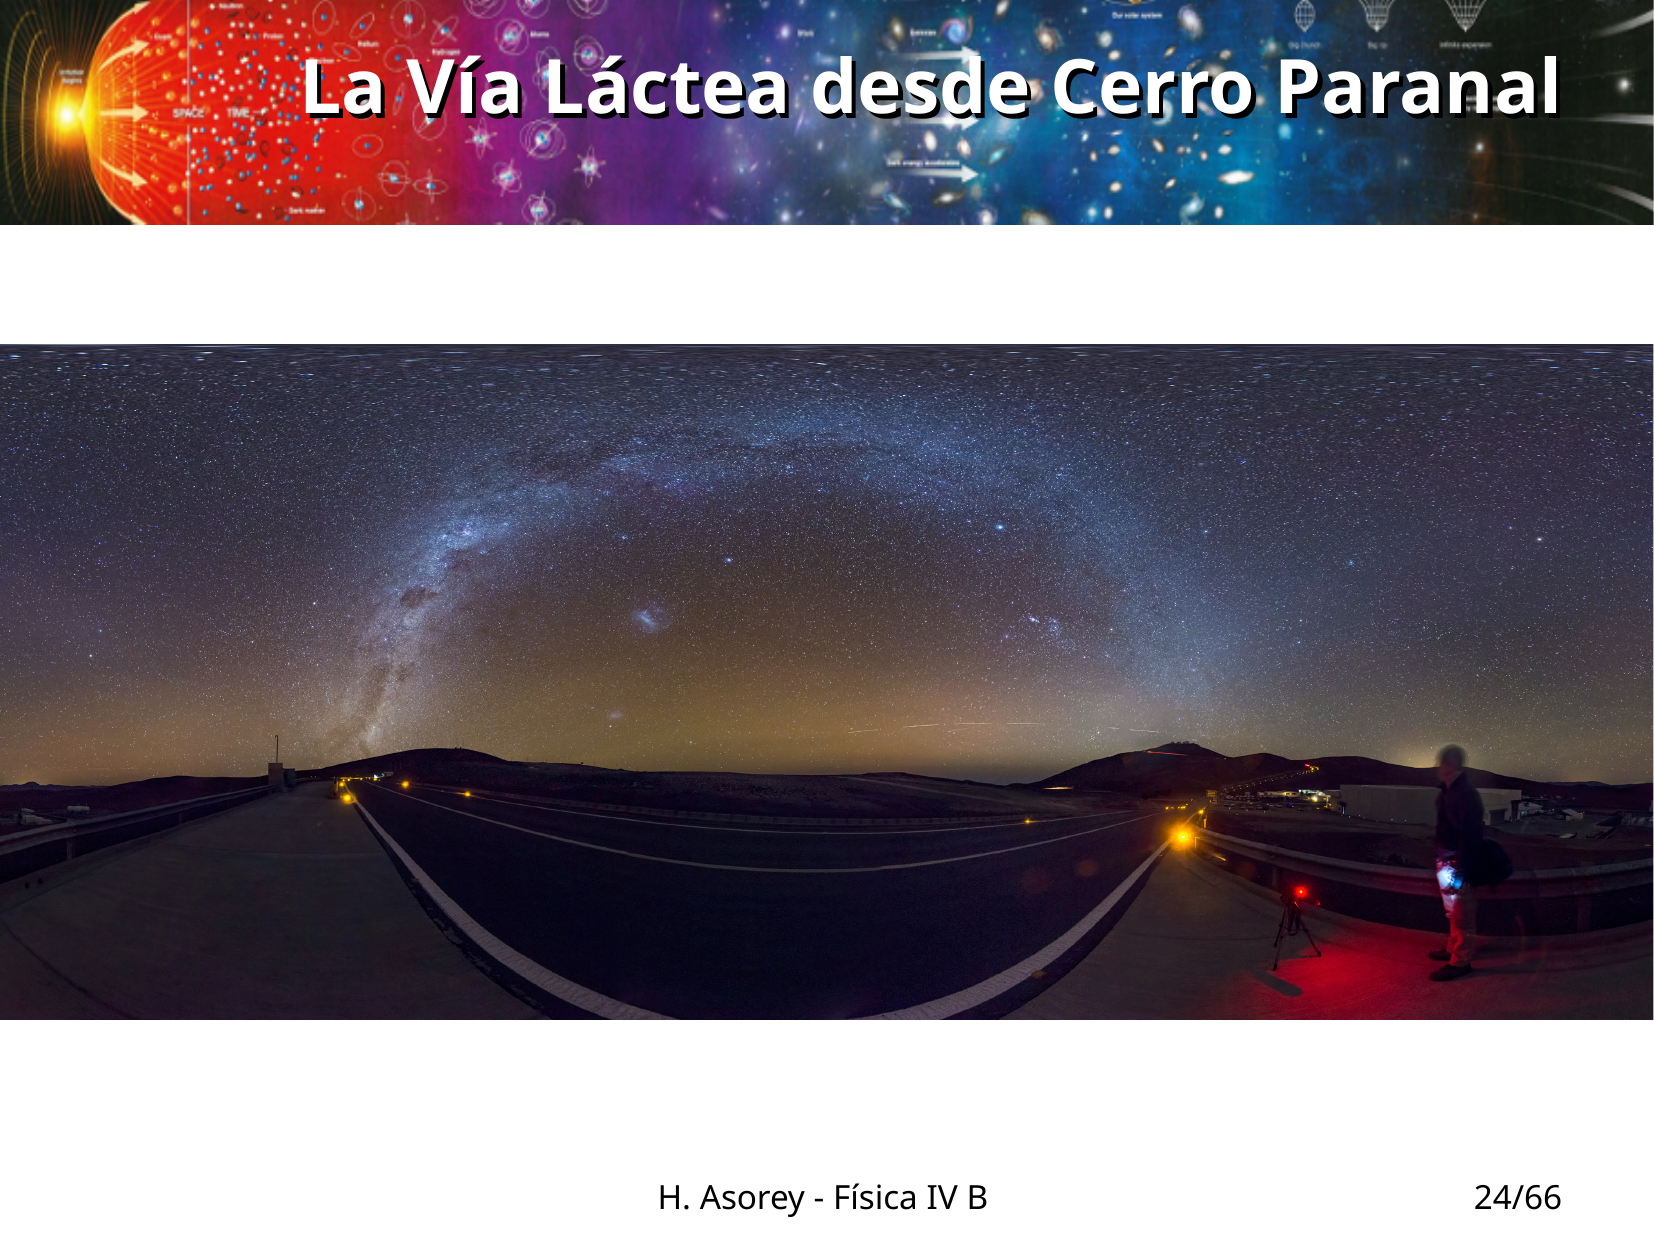

# La Vía Láctea desde Cerro Paranal
H. Asorey - Física IV B
24